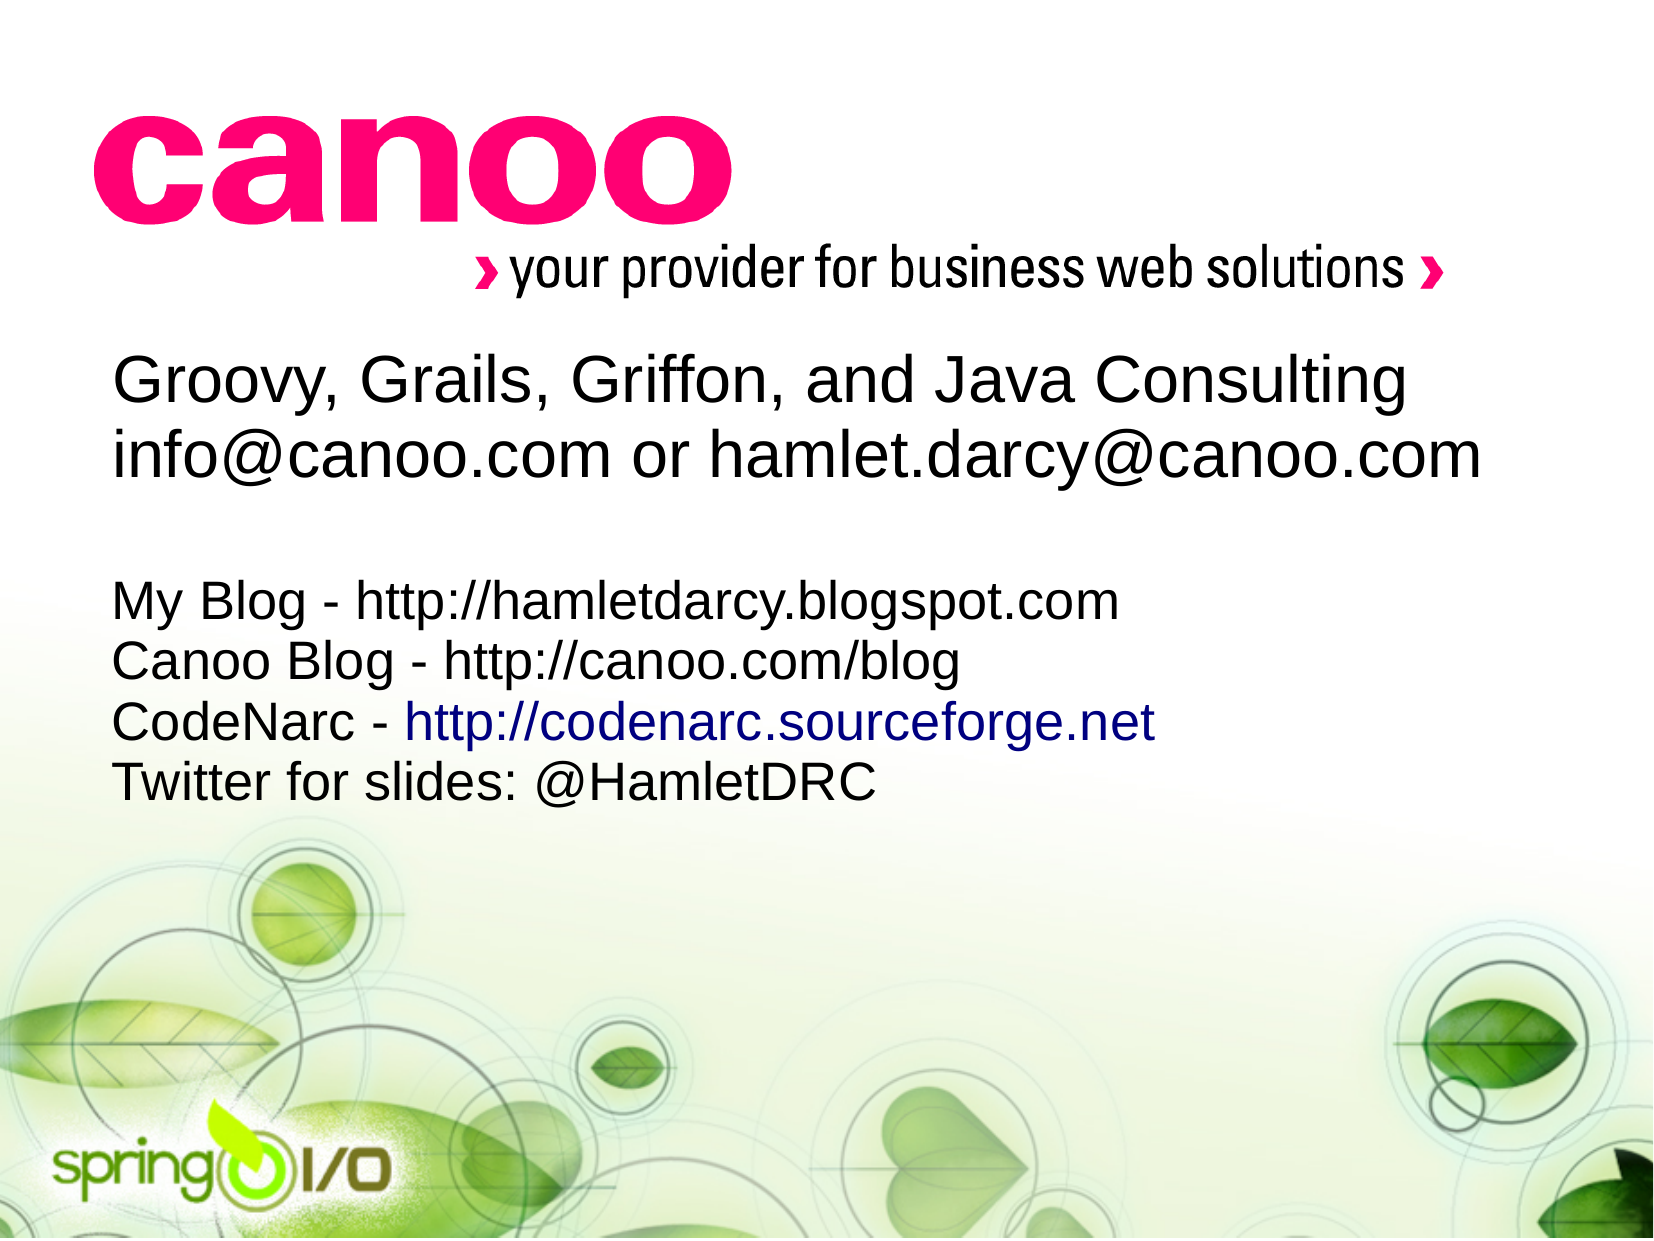

Groovy, Grails, Griffon, and Java Consulting
info@canoo.com or hamlet.darcy@canoo.com
My Blog - http://hamletdarcy.blogspot.com
Canoo Blog - http://canoo.com/blog
CodeNarc - http://codenarc.sourceforge.net
Twitter for slides: @HamletDRC